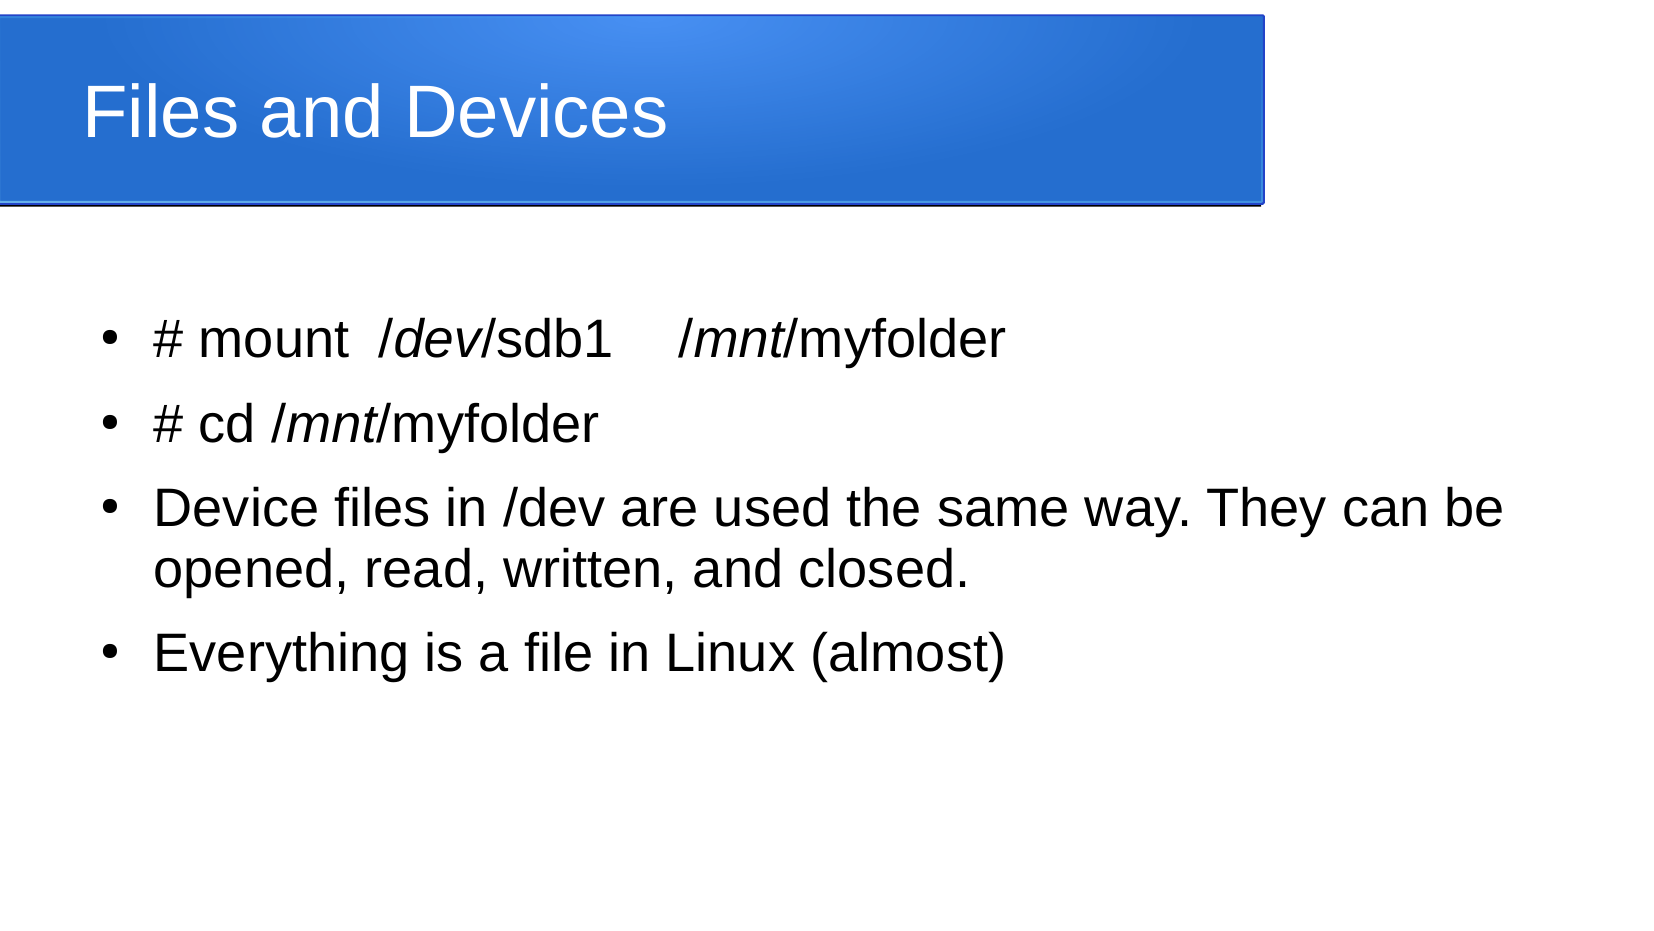

# Files and Devices
# mount 	/dev/sdb1	/mnt/myfolder
# cd /mnt/myfolder
Device files in /dev are used the same way. They can be opened, read, written, and closed.
Everything is a file in Linux (almost)